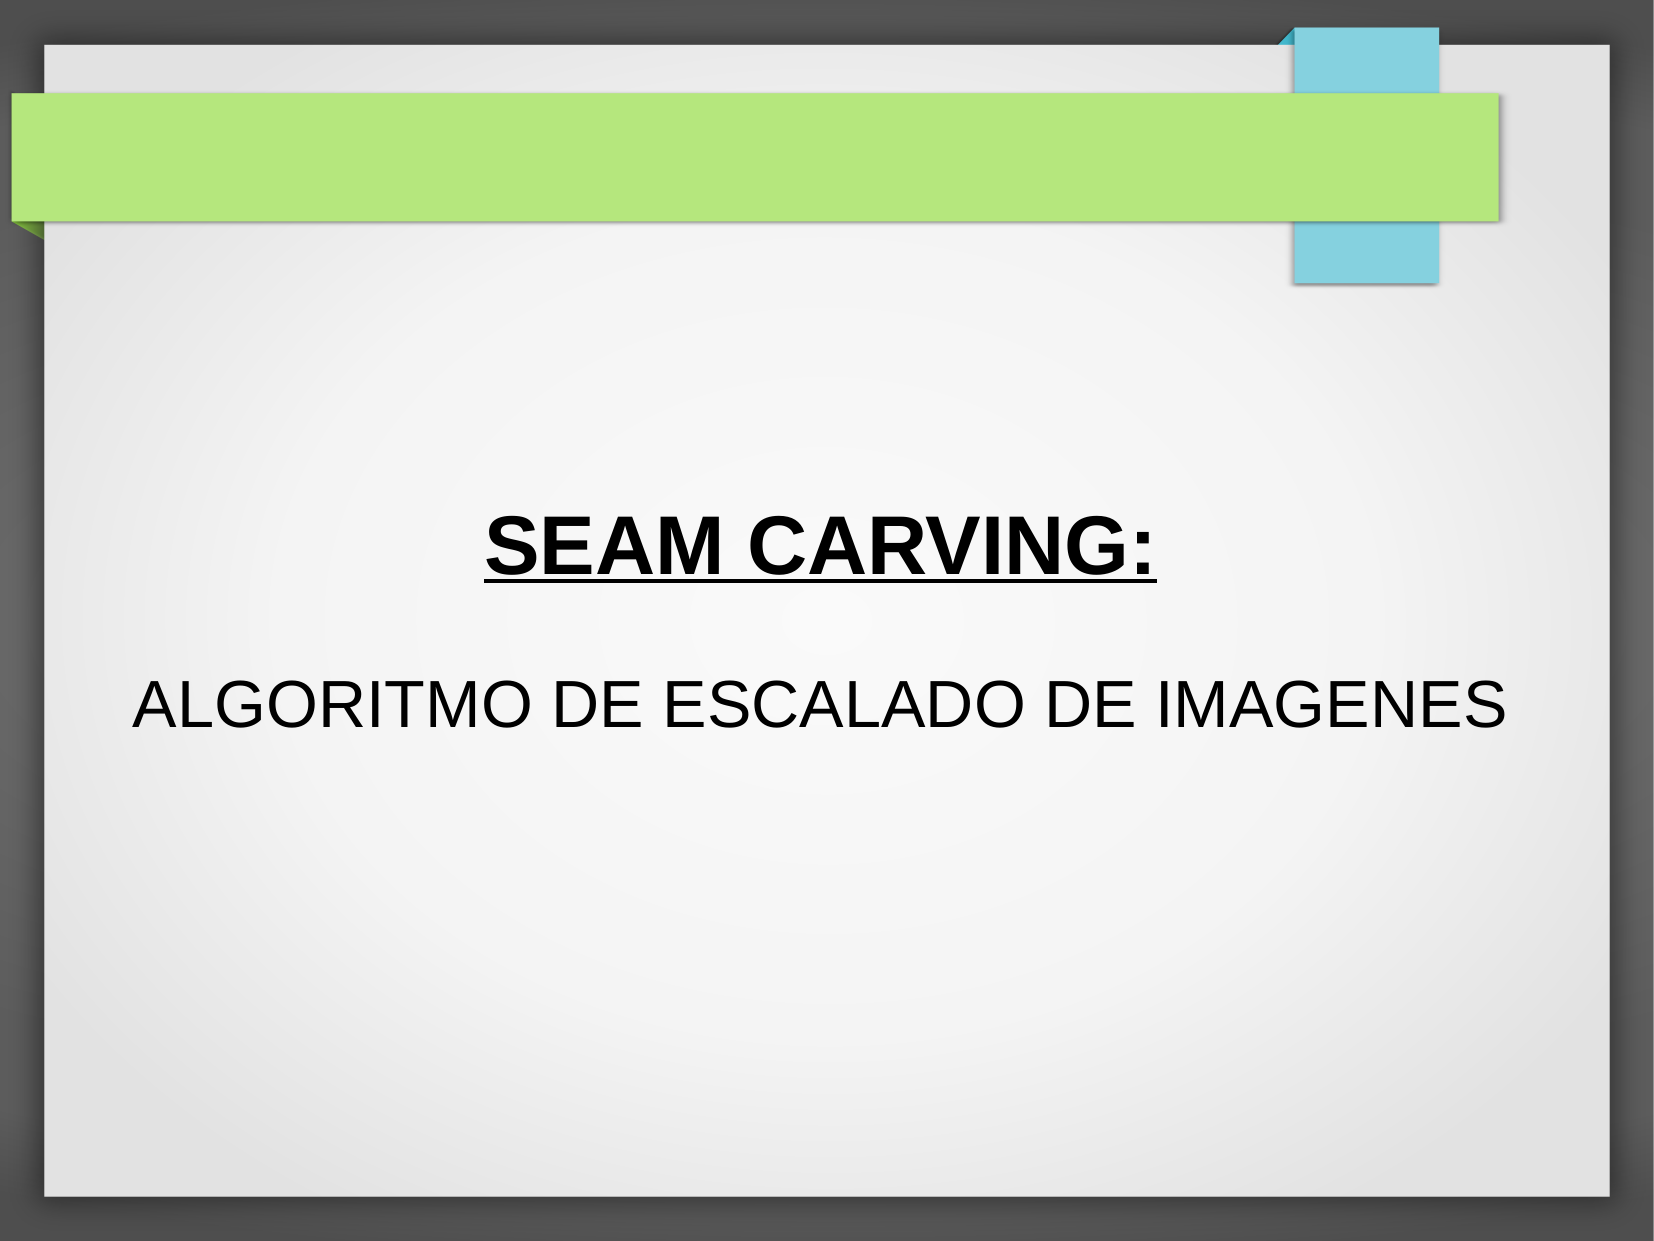

# SEAM CARVING:
ALGORITMO DE ESCALADO DE IMAGENES